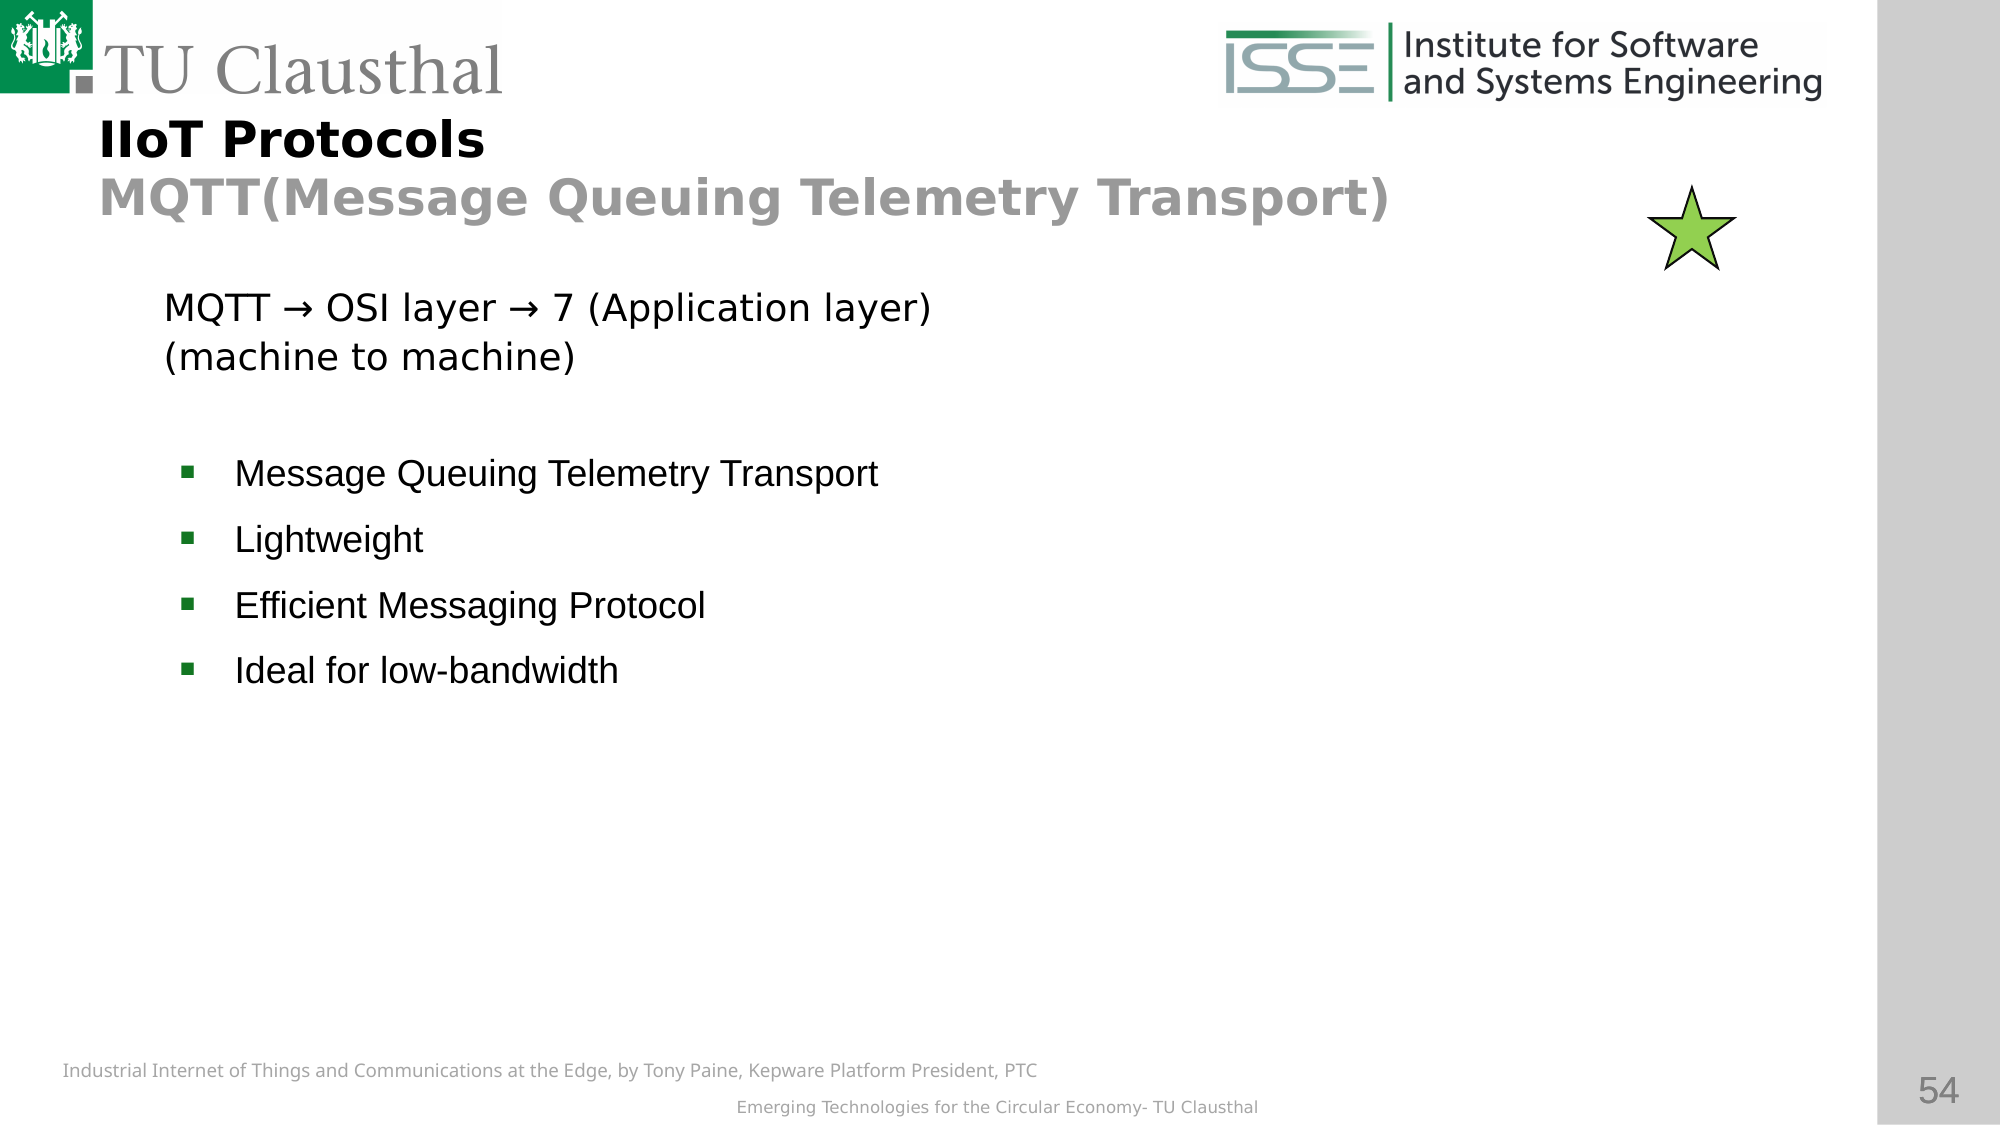

# IIoT Protocols MQTT(Message Queuing Telemetry Transport)
MQTT → OSI layer → 7 (Application layer)
(machine to machine)
Message Queuing Telemetry Transport
Lightweight
Efficient Messaging Protocol
Ideal for low-bandwidth
 Industrial Internet of Things and Communications at the Edge, by Tony Paine, Kepware Platform President, PTC